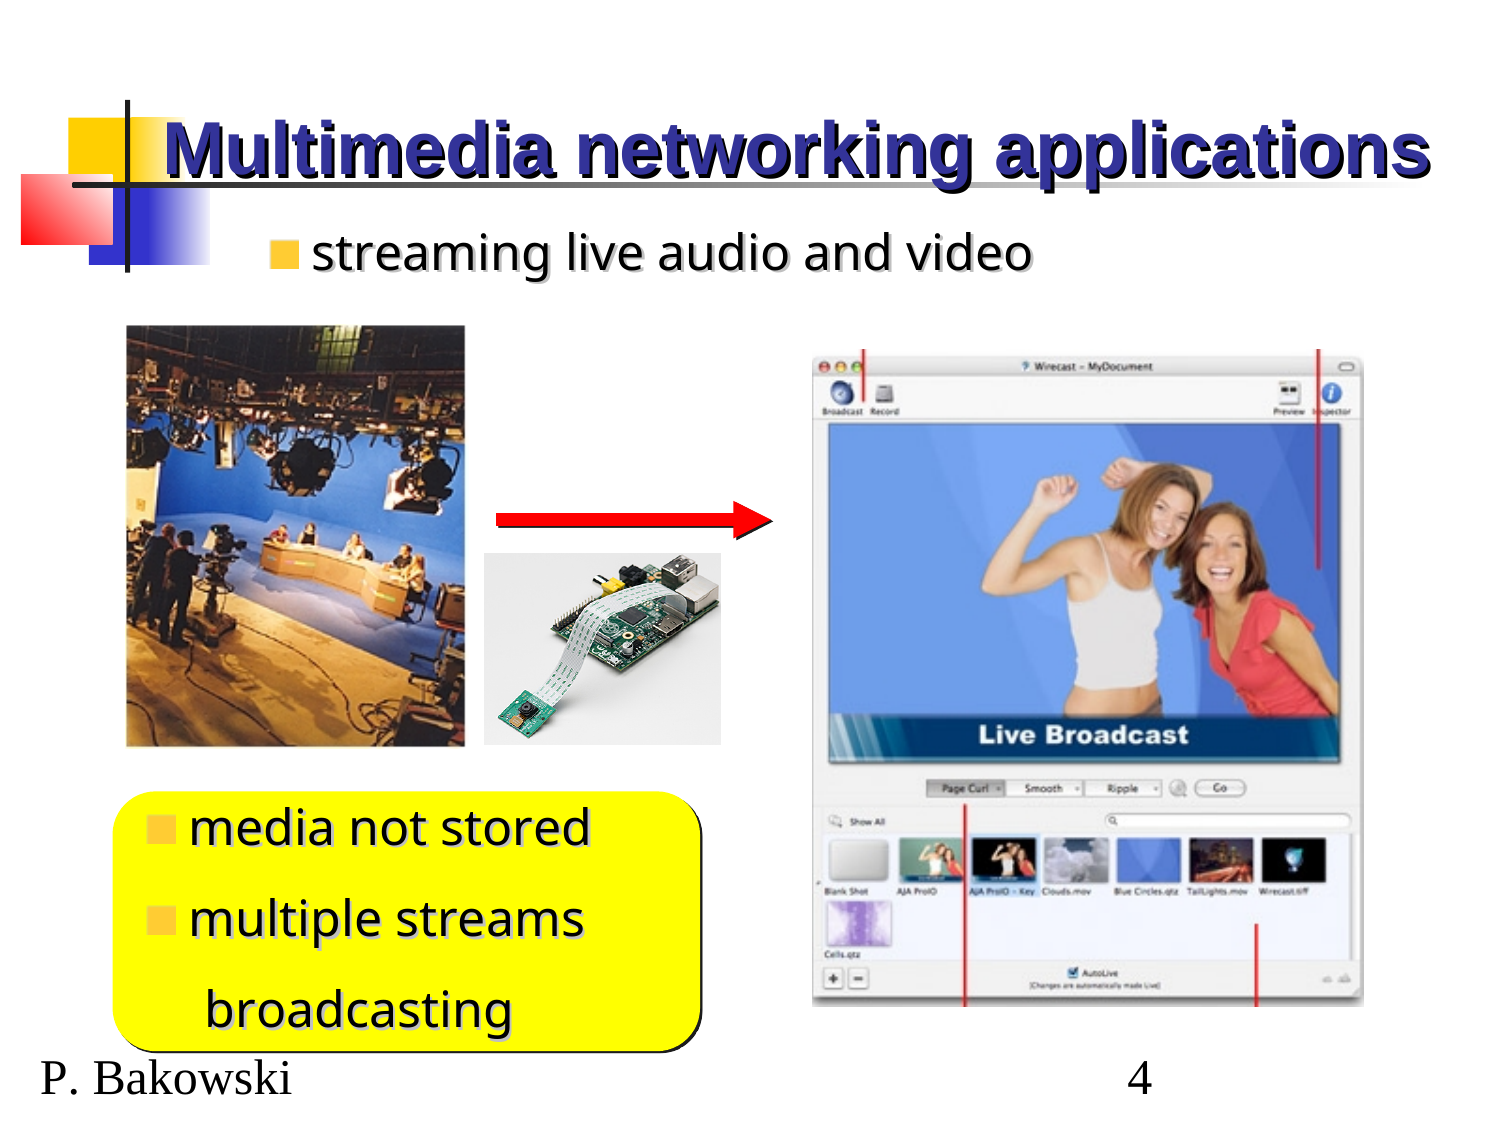

# Multimedia networking applications
 streaming live audio and video
 media not stored
 multiple streams
 broadcasting
P.Bakowski
4